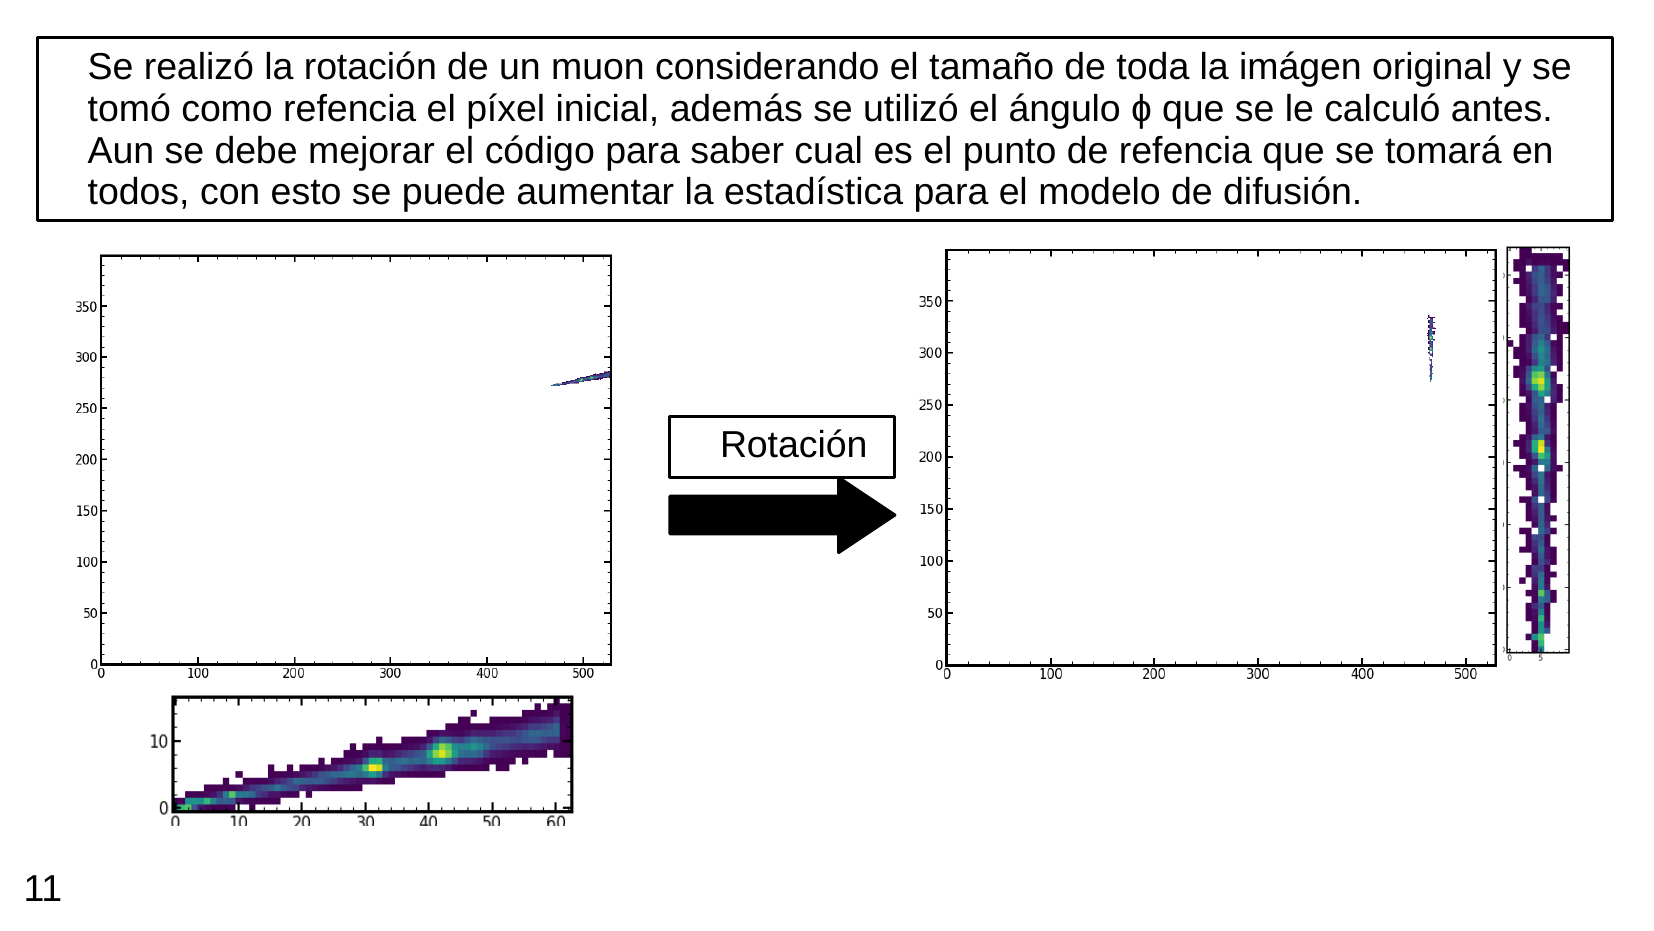

Se realizó la rotación de un muon considerando el tamaño de toda la imágen original y se tomó como refencia el píxel inicial, además se utilizó el ángulo ɸ que se le calculó antes. Aun se debe mejorar el código para saber cual es el punto de refencia que se tomará en todos, con esto se puede aumentar la estadística para el modelo de difusión.
Rotación